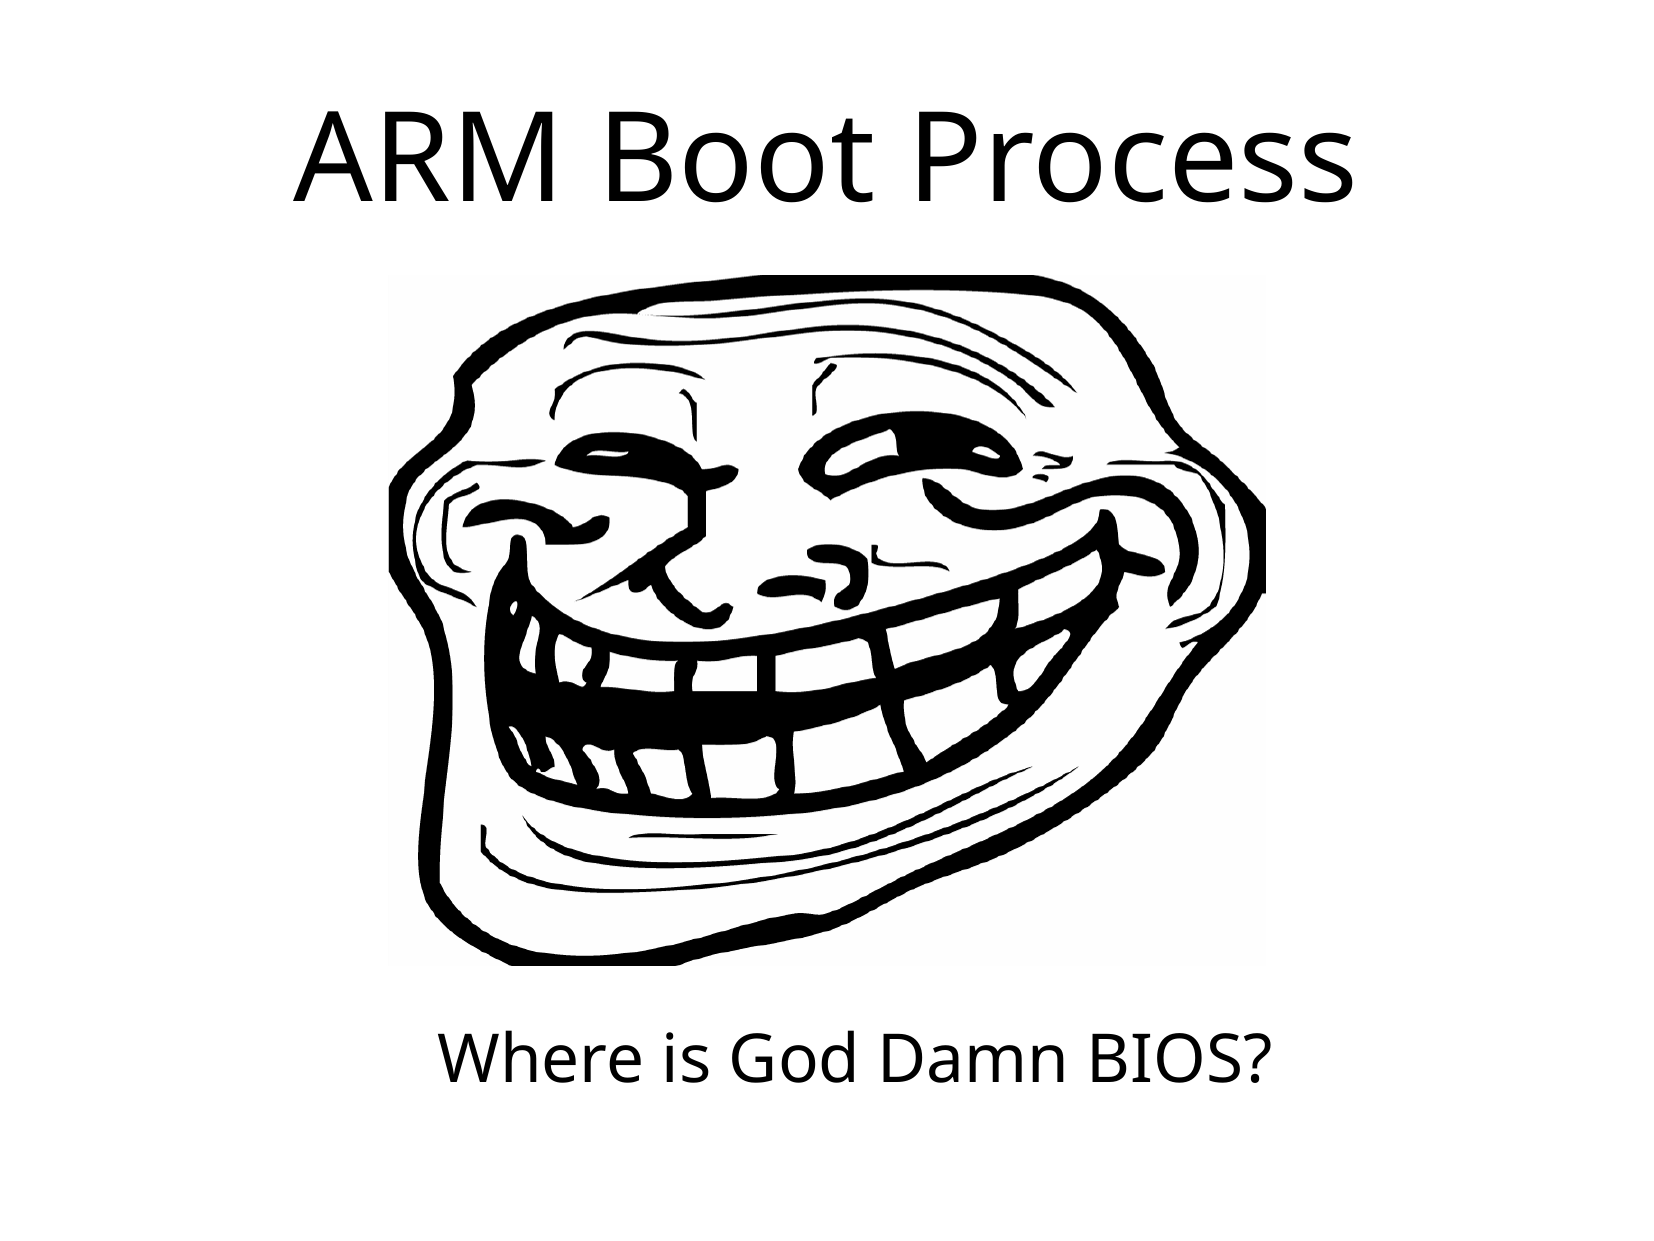

# ARM Boot Process
Where is God Damn BIOS?